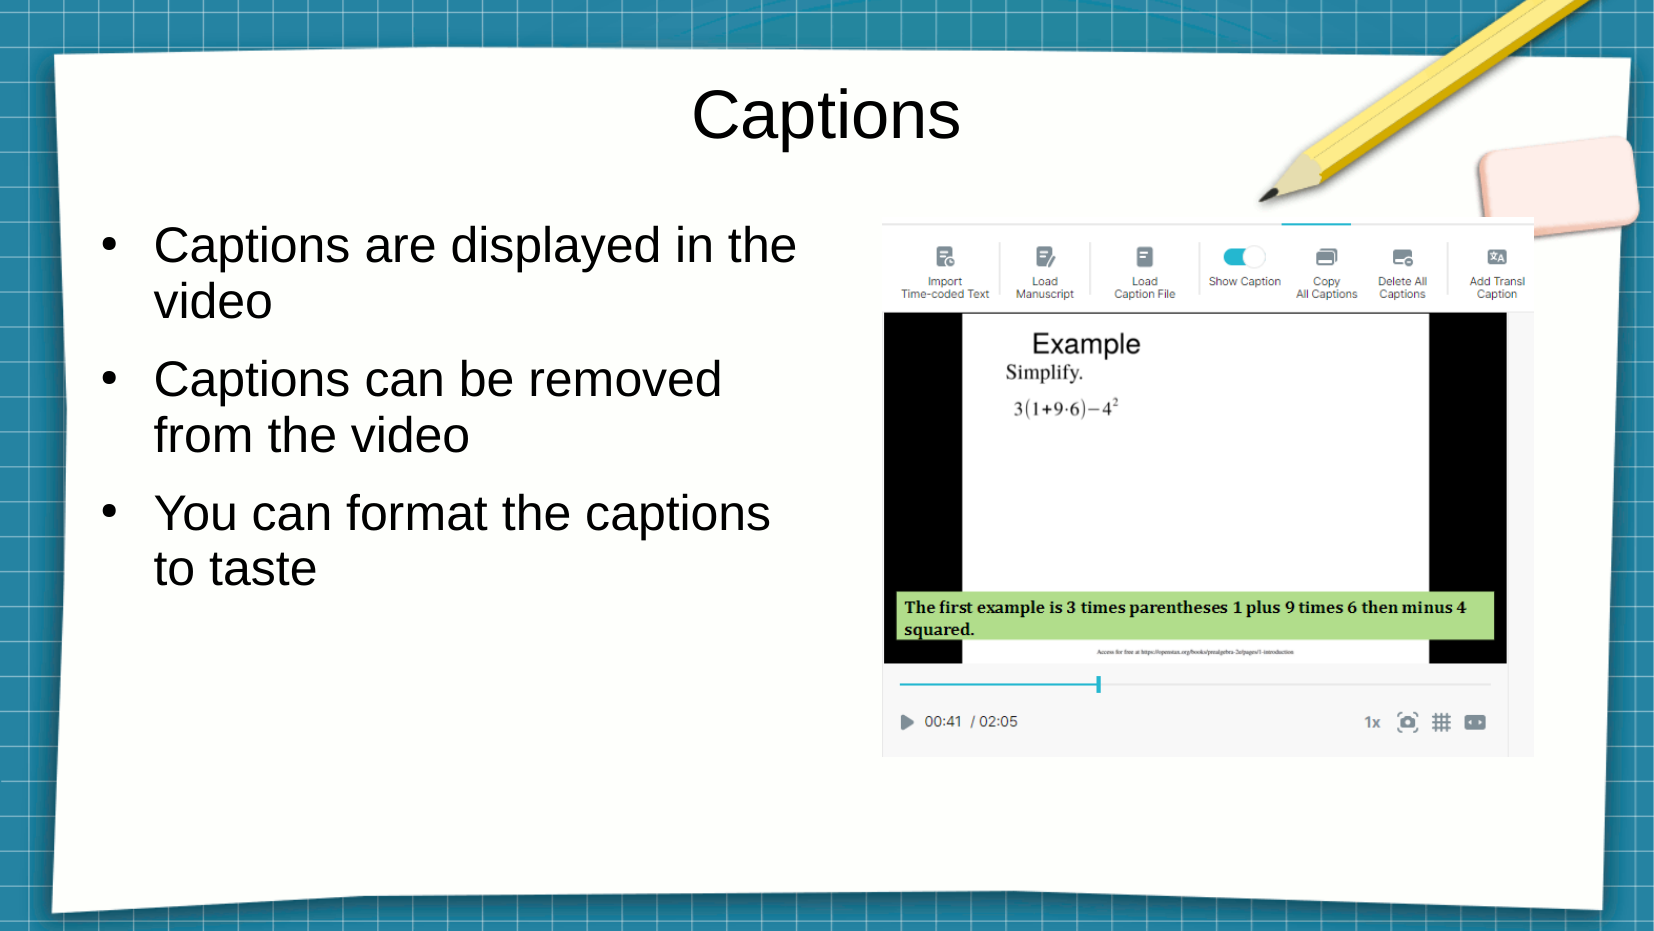

# Captions
Captions are displayed in the video
Captions can be removed from the video
You can format the captions to taste